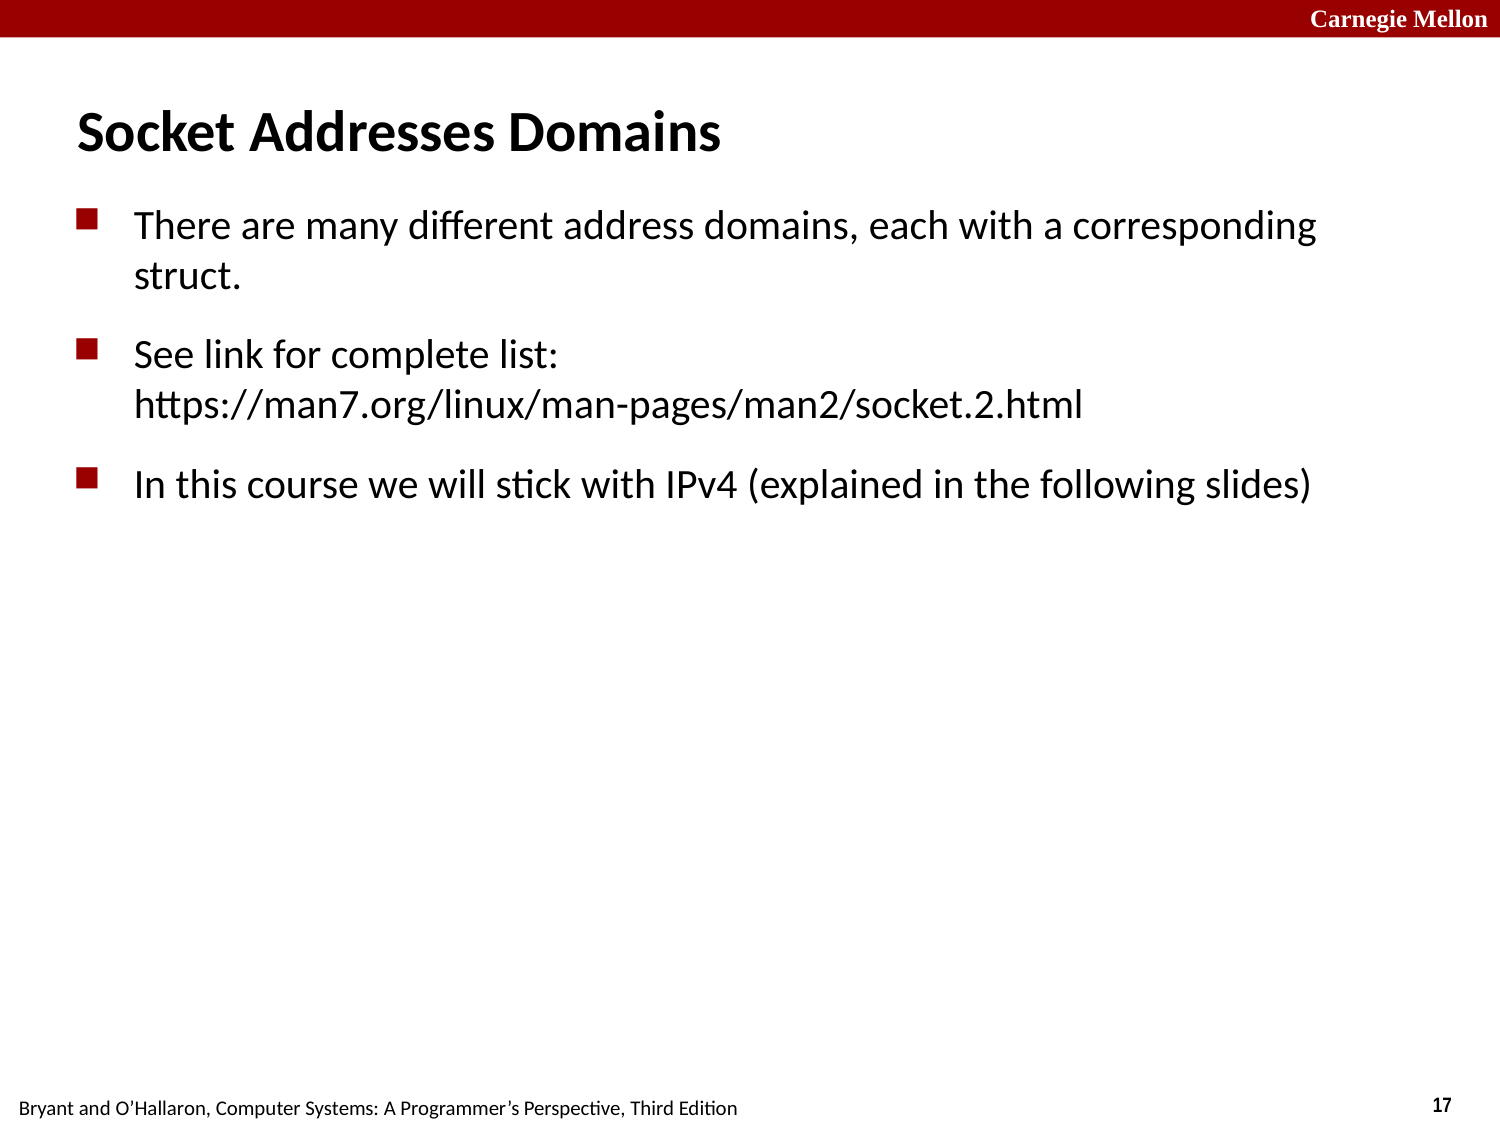

# Socket Addresses Domains
There are many different address domains, each with a corresponding struct.
See link for complete list:
https://man7.org/linux/man-pages/man2/socket.2.html
In this course we will stick with IPv4 (explained in the following slides)